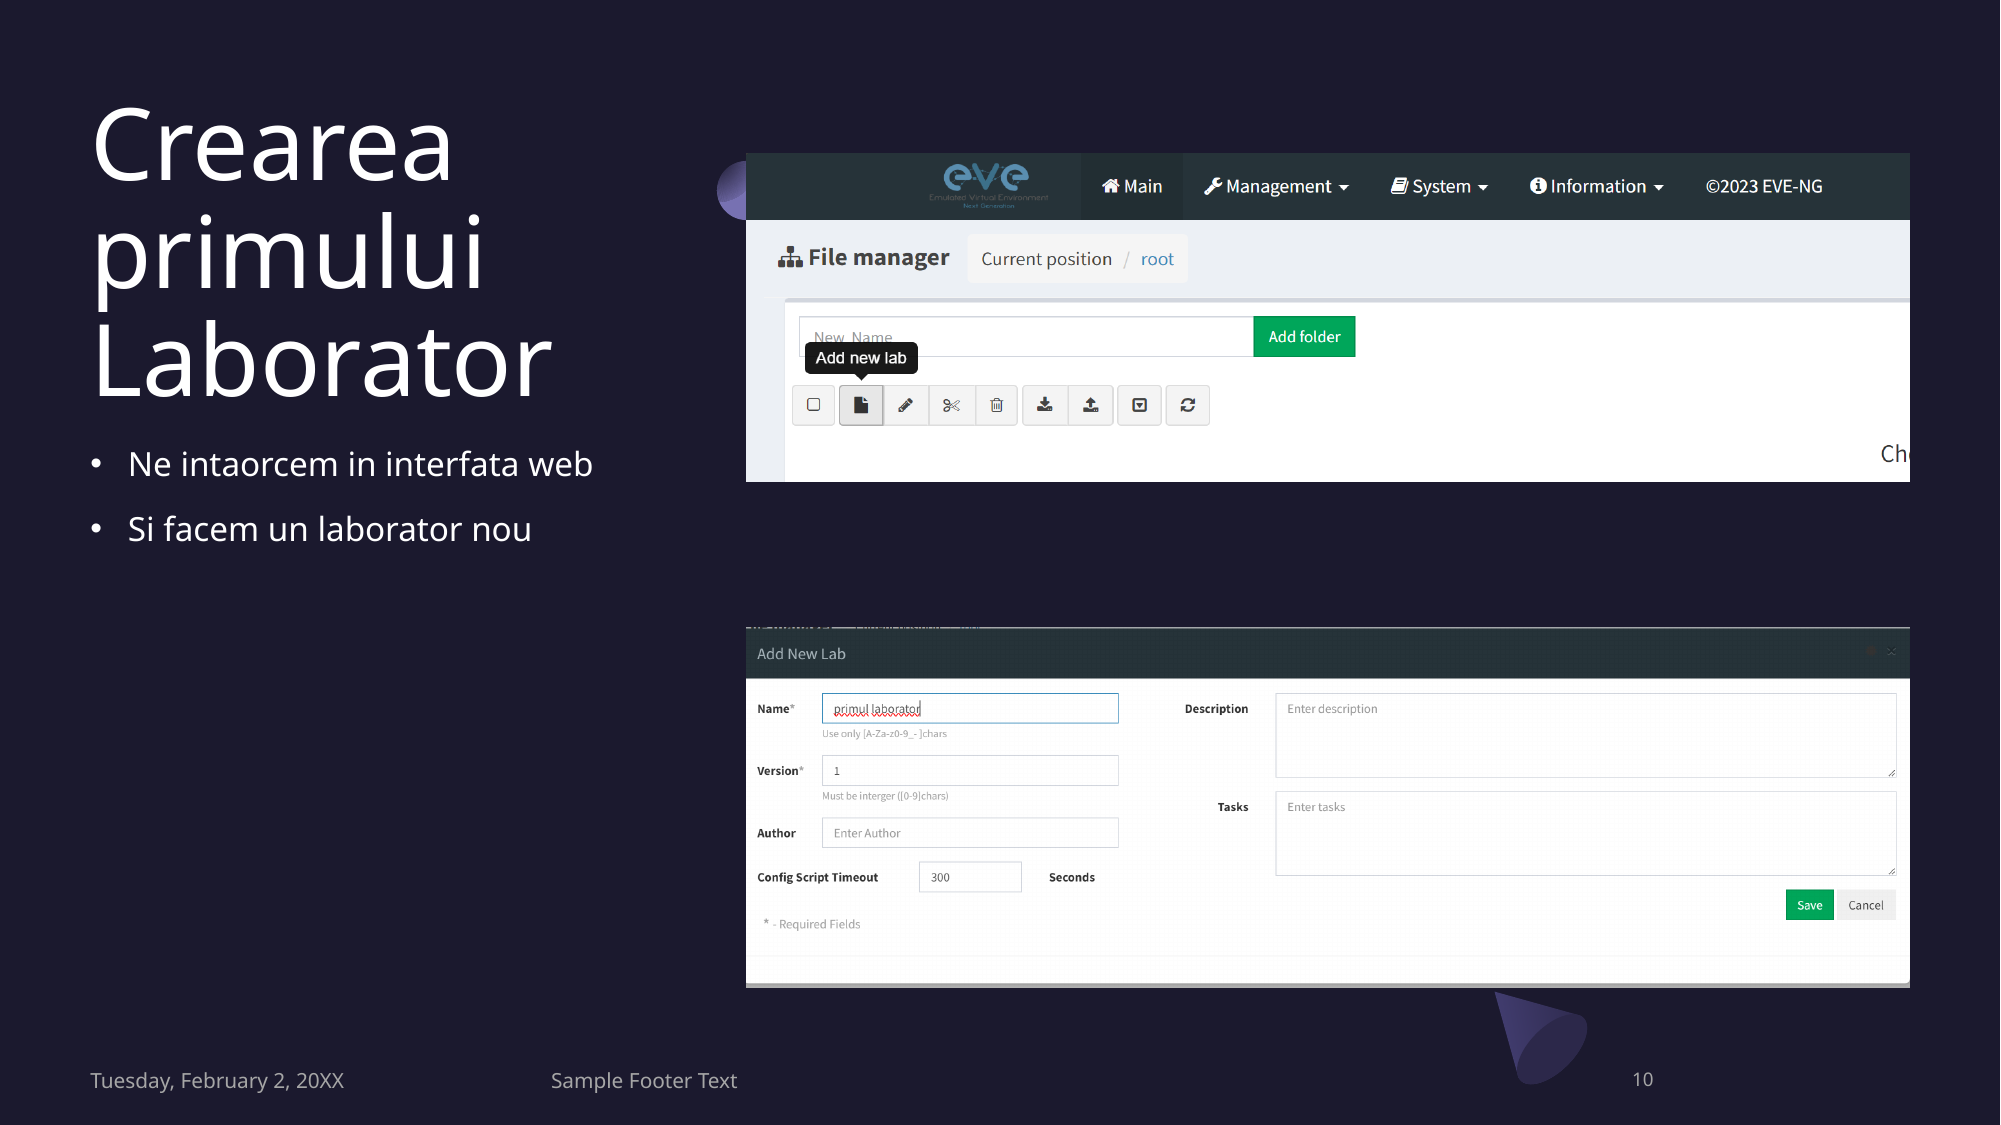

# Crearea primului Laborator
Ne intaorcem in interfata web
Si facem un laborator nou
Tuesday, February 2, 20XX
Sample Footer Text